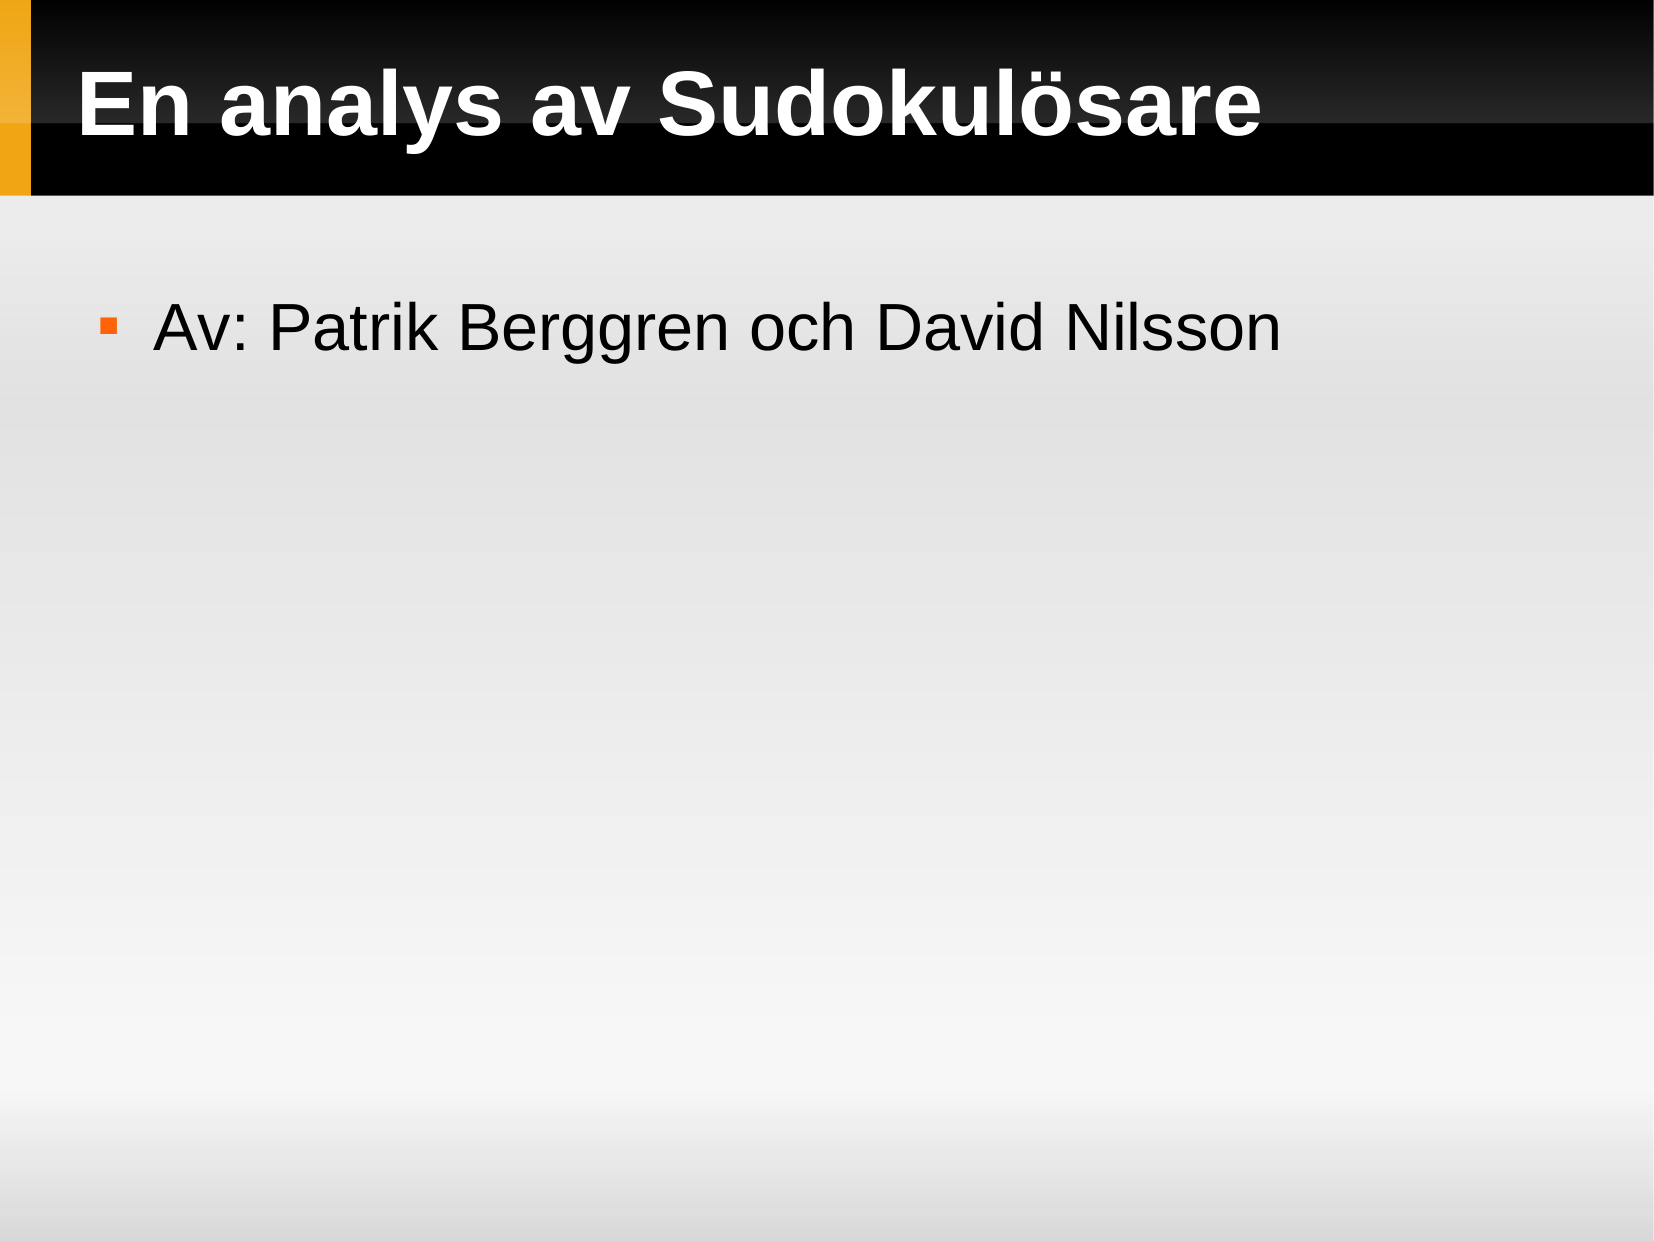

# En analys av Sudokulösare
Av: Patrik Berggren och David Nilsson